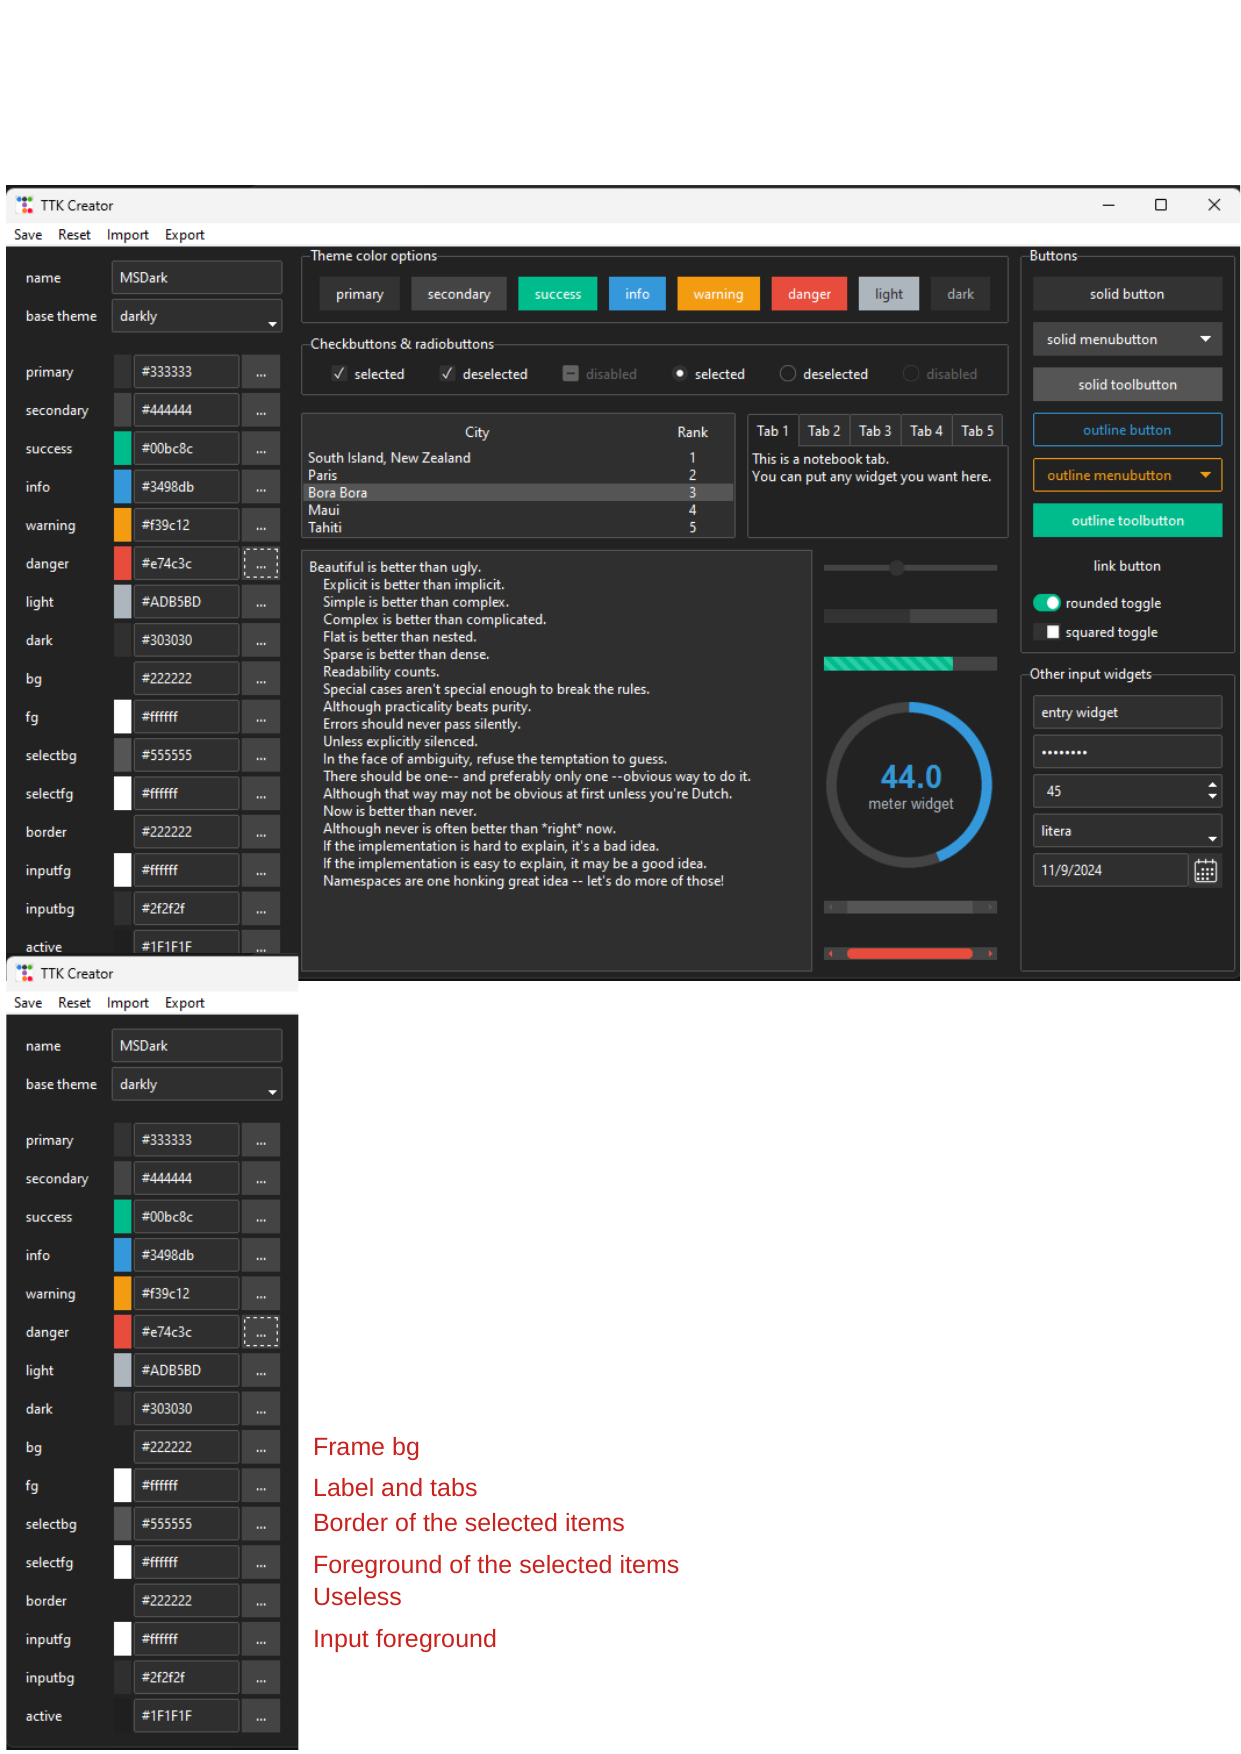

#
Frame bg
Label and tabs
Border of the selected items
Foreground of the selected items
Useless
Input foreground